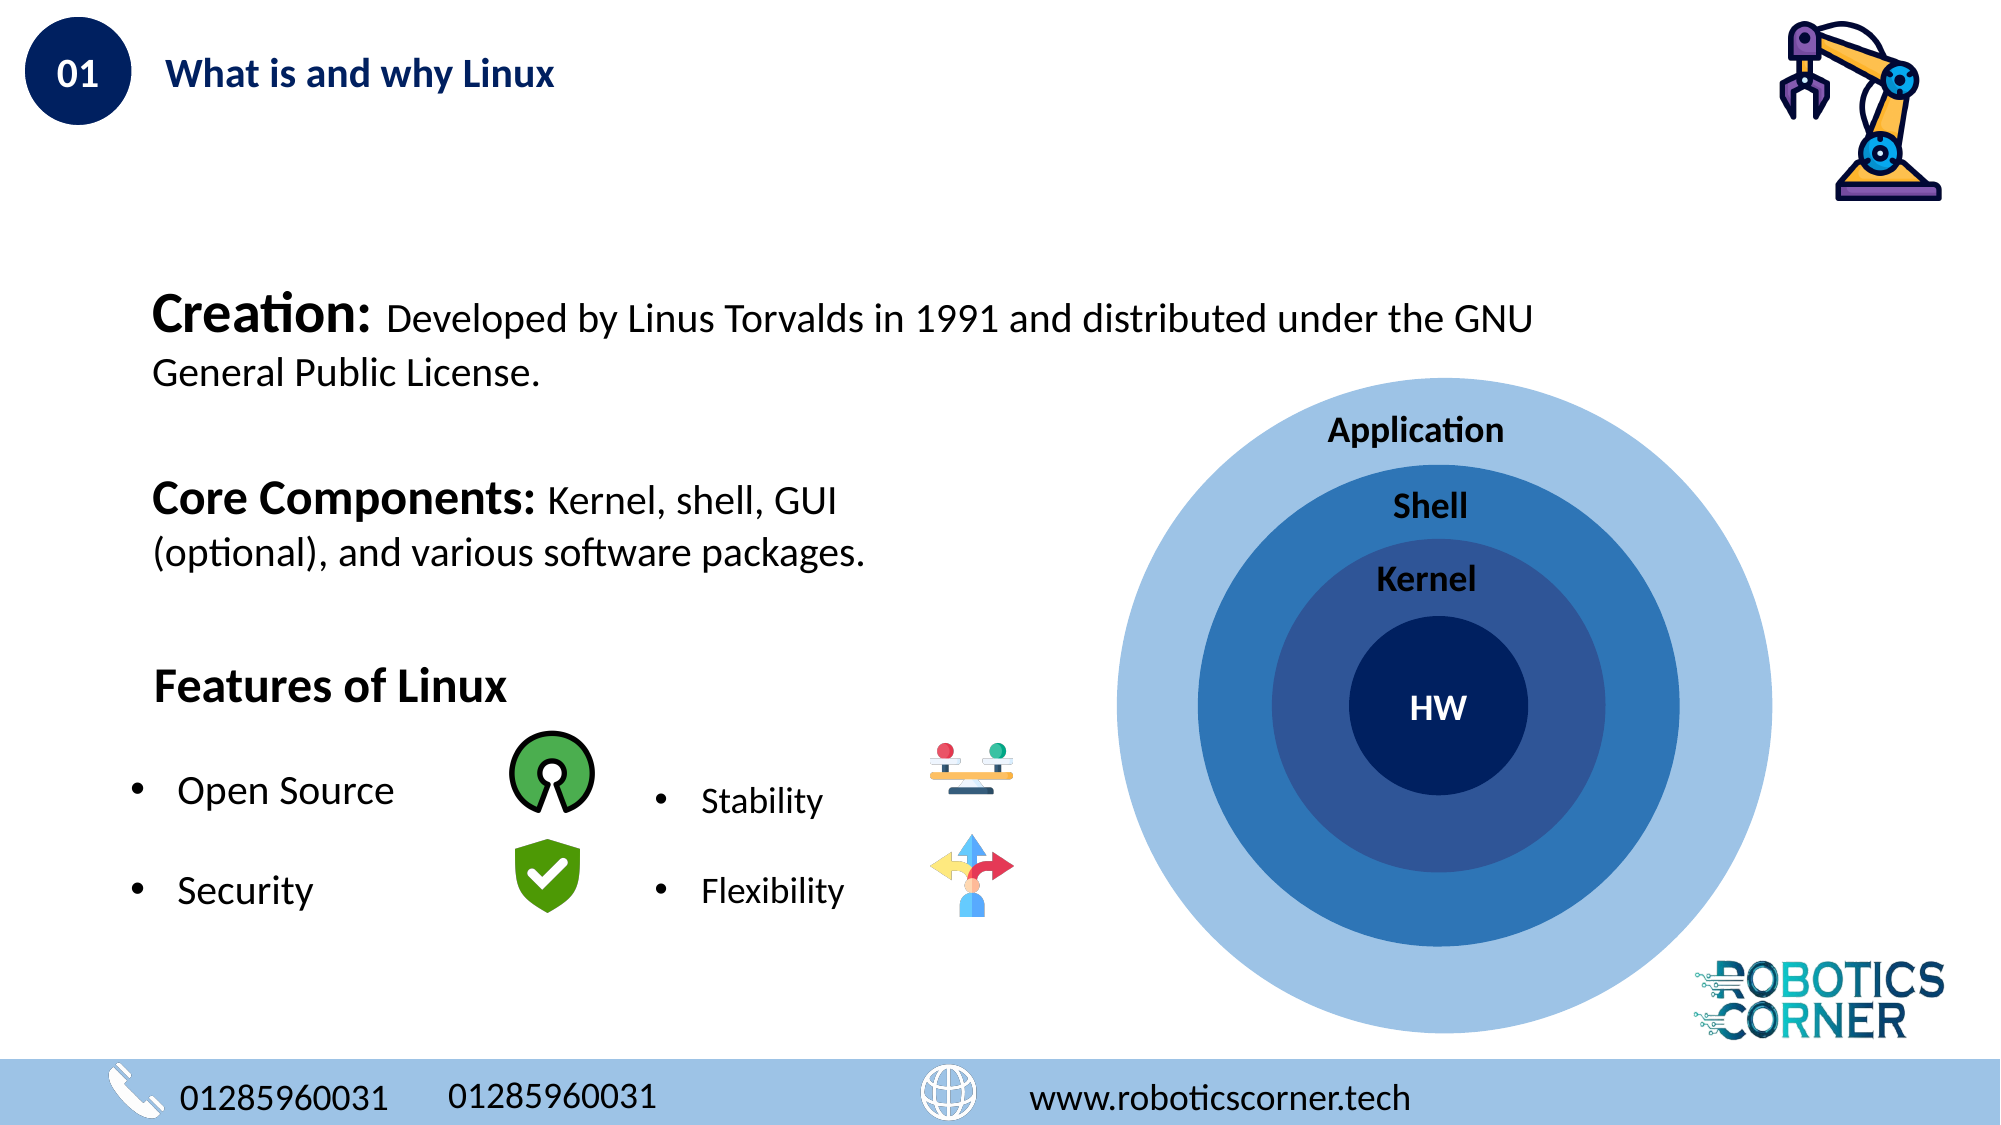

01
What is and why Linux
Creation: Developed by Linus Torvalds in 1991 and distributed under the GNU General Public License.
Application
Core Components: Kernel, shell, GUI (optional), and various software packages.
Shell
Kernel
HW
Features of Linux
Open Source
Security
Stability
Flexibility
01285960031
01285960031
www.roboticscorner.tech